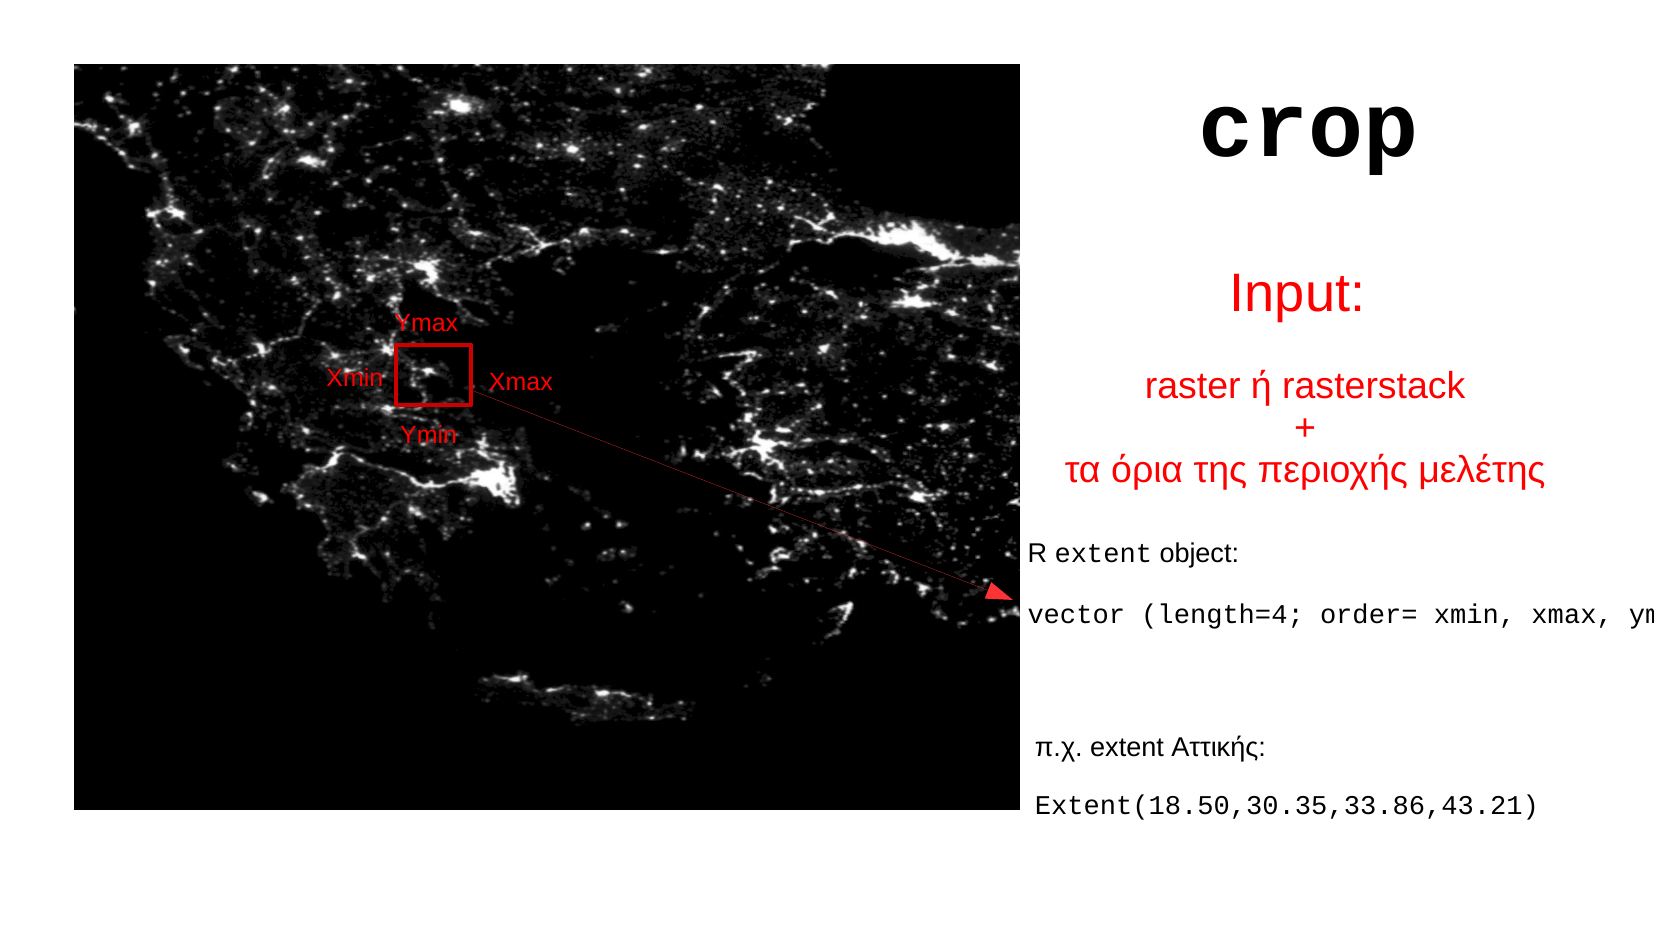

# crop
Input:
raster ή rasterstack
+
τα όρια της περιοχής μελέτης
Ymax
Xmin
Xmax
Ymin
R extent object:
vector (length=4; order= xmin, xmax, ymin, ymax)
π.χ. extent Αττικής:
Extent(18.50,30.35,33.86,43.21)